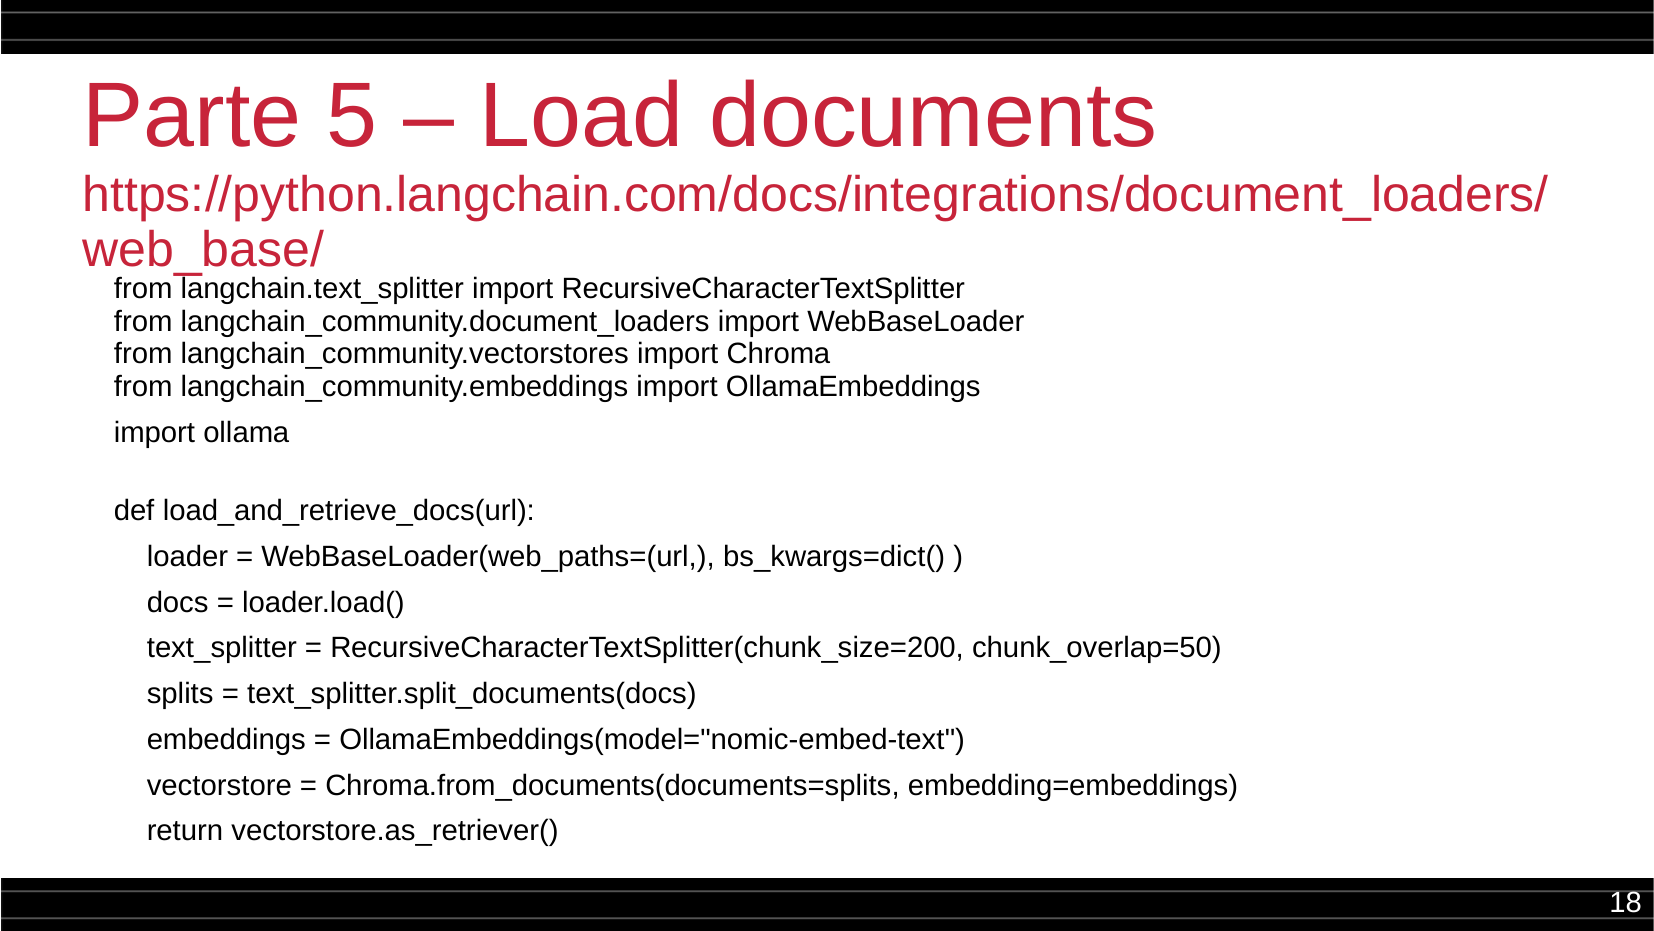

# Parte 5 – Load documents https://python.langchain.com/docs/integrations/document_loaders/web_base/
from langchain.text_splitter import RecursiveCharacterTextSplitter
from langchain_community.document_loaders import WebBaseLoader
from langchain_community.vectorstores import Chroma
from langchain_community.embeddings import OllamaEmbeddings
import ollama
def load_and_retrieve_docs(url):
 loader = WebBaseLoader(web_paths=(url,), bs_kwargs=dict() )
 docs = loader.load()
 text_splitter = RecursiveCharacterTextSplitter(chunk_size=200, chunk_overlap=50)
 splits = text_splitter.split_documents(docs)
 embeddings = OllamaEmbeddings(model="nomic-embed-text")
 vectorstore = Chroma.from_documents(documents=splits, embedding=embeddings)
 return vectorstore.as_retriever()